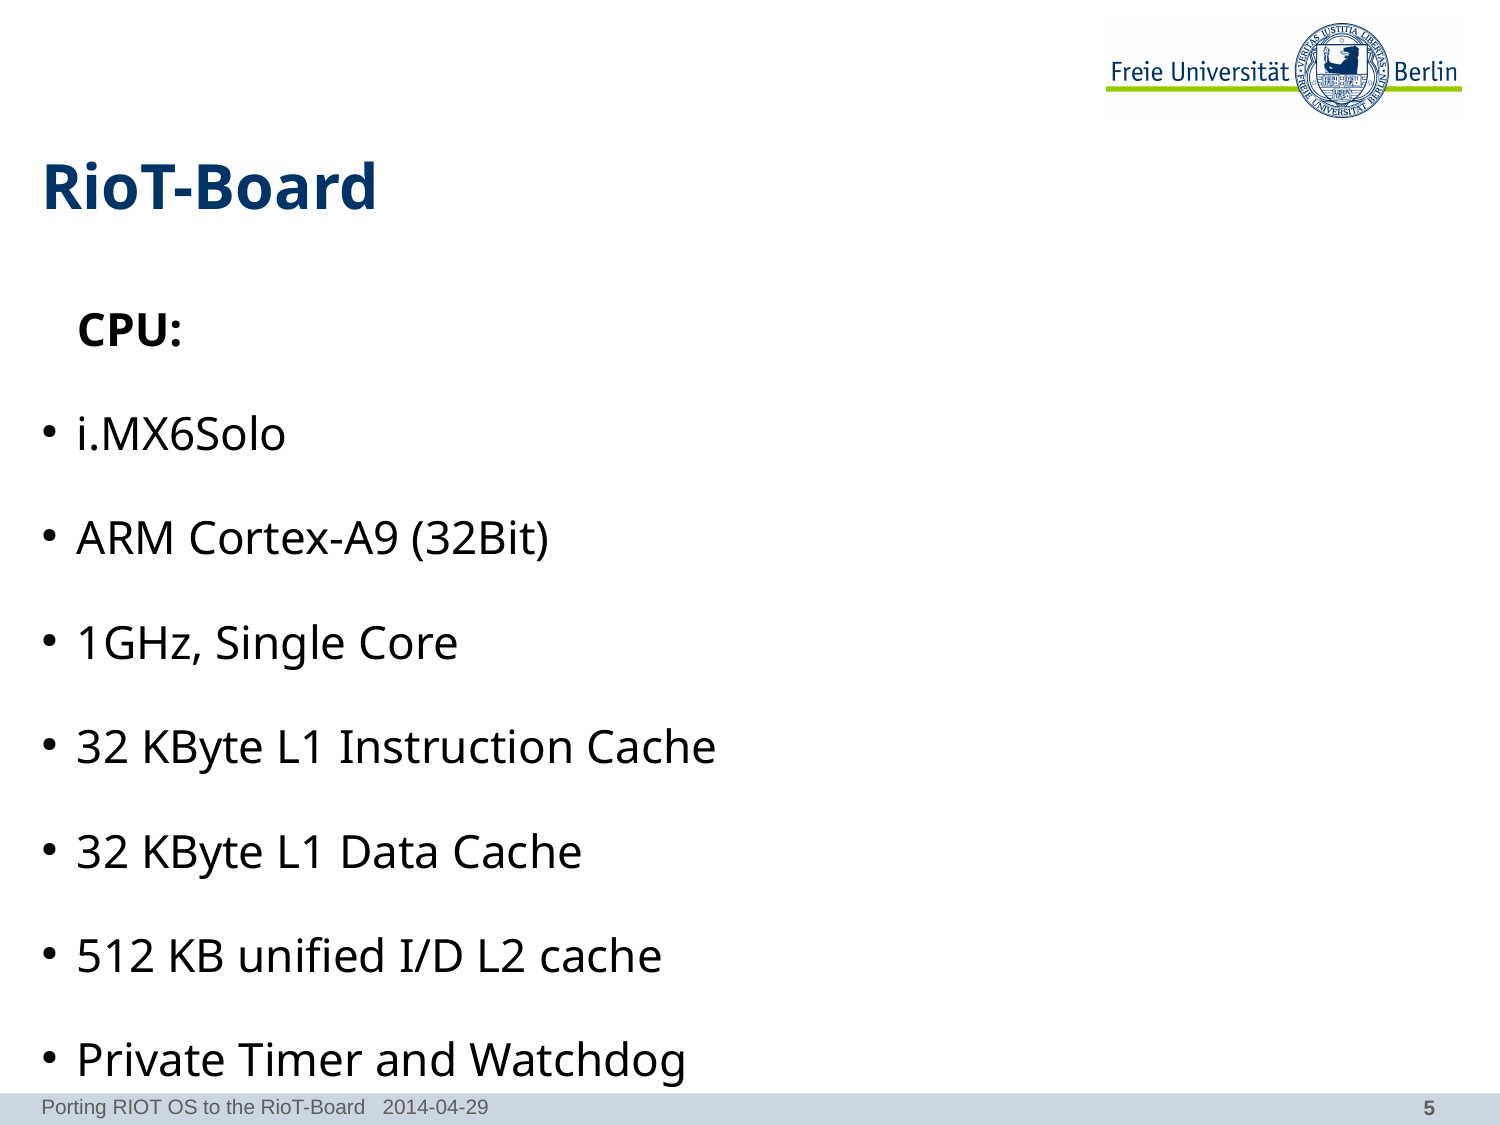

# RioT-Board
CPU:
i.MX6Solo
ARM Cortex-A9 (32Bit)
1GHz, Single Core
32 KByte L1 Instruction Cache
32 KByte L1 Data Cache
512 KB unified I/D L2 cache
Private Timer and Watchdog